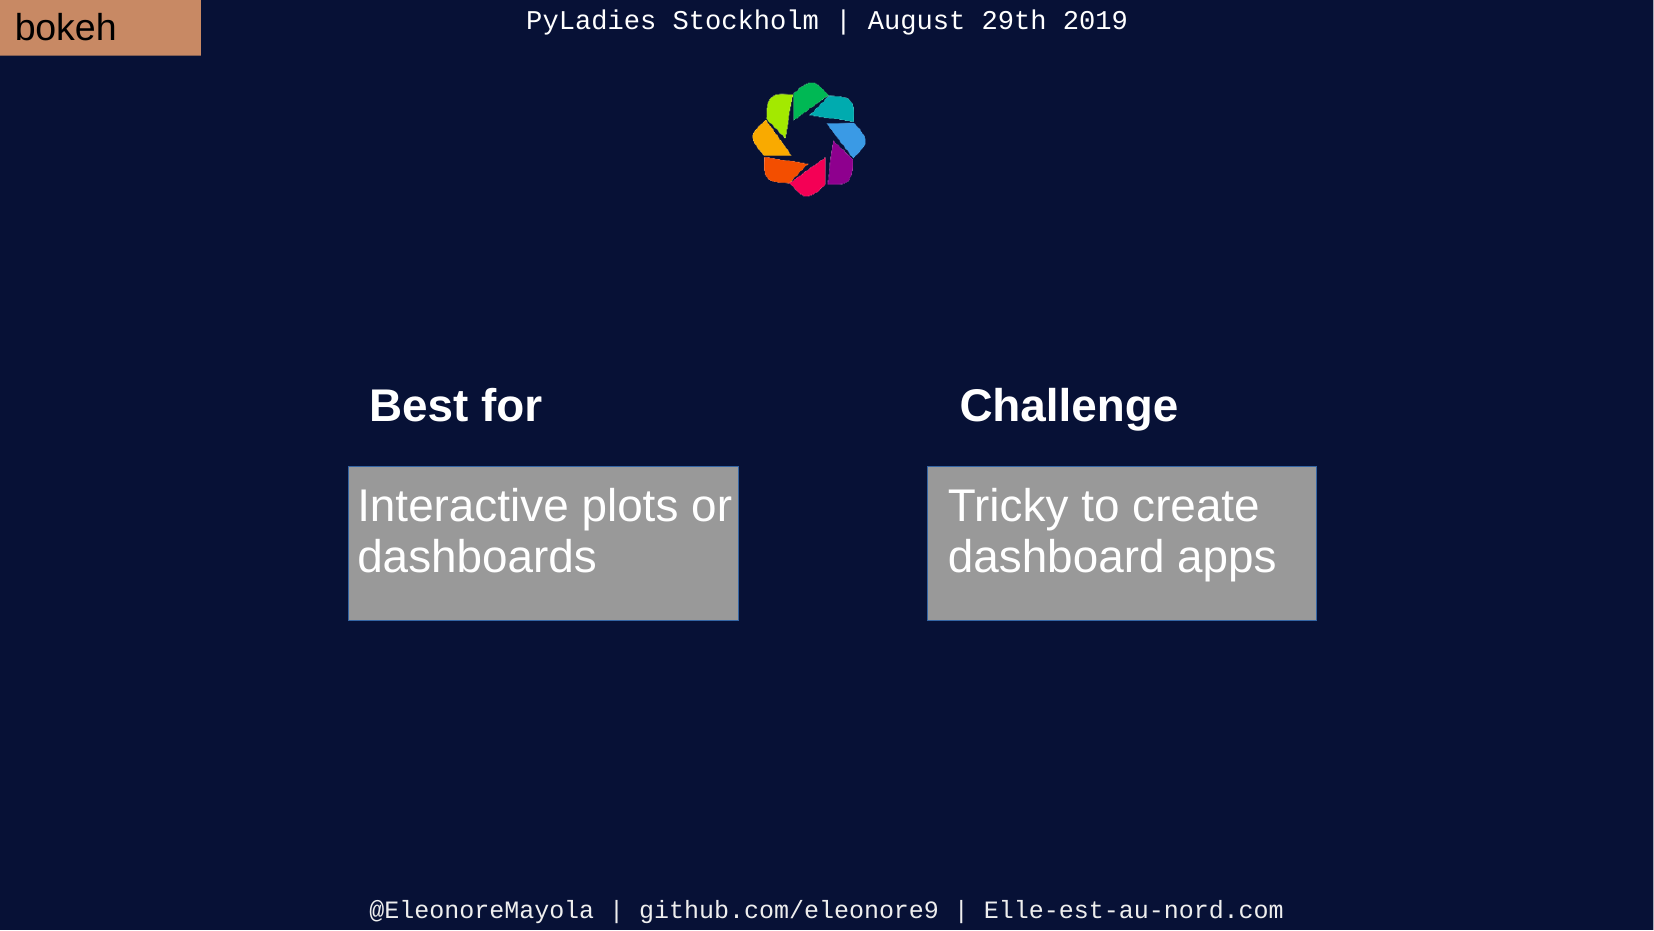

PyLadies Stockholm | August 29th 2019
bokeh
Best for
Challenge
Interactive plots or dashboards
Tricky to create dashboard apps
@EleonoreMayola | github.com/eleonore9 | Elle-est-au-nord.com